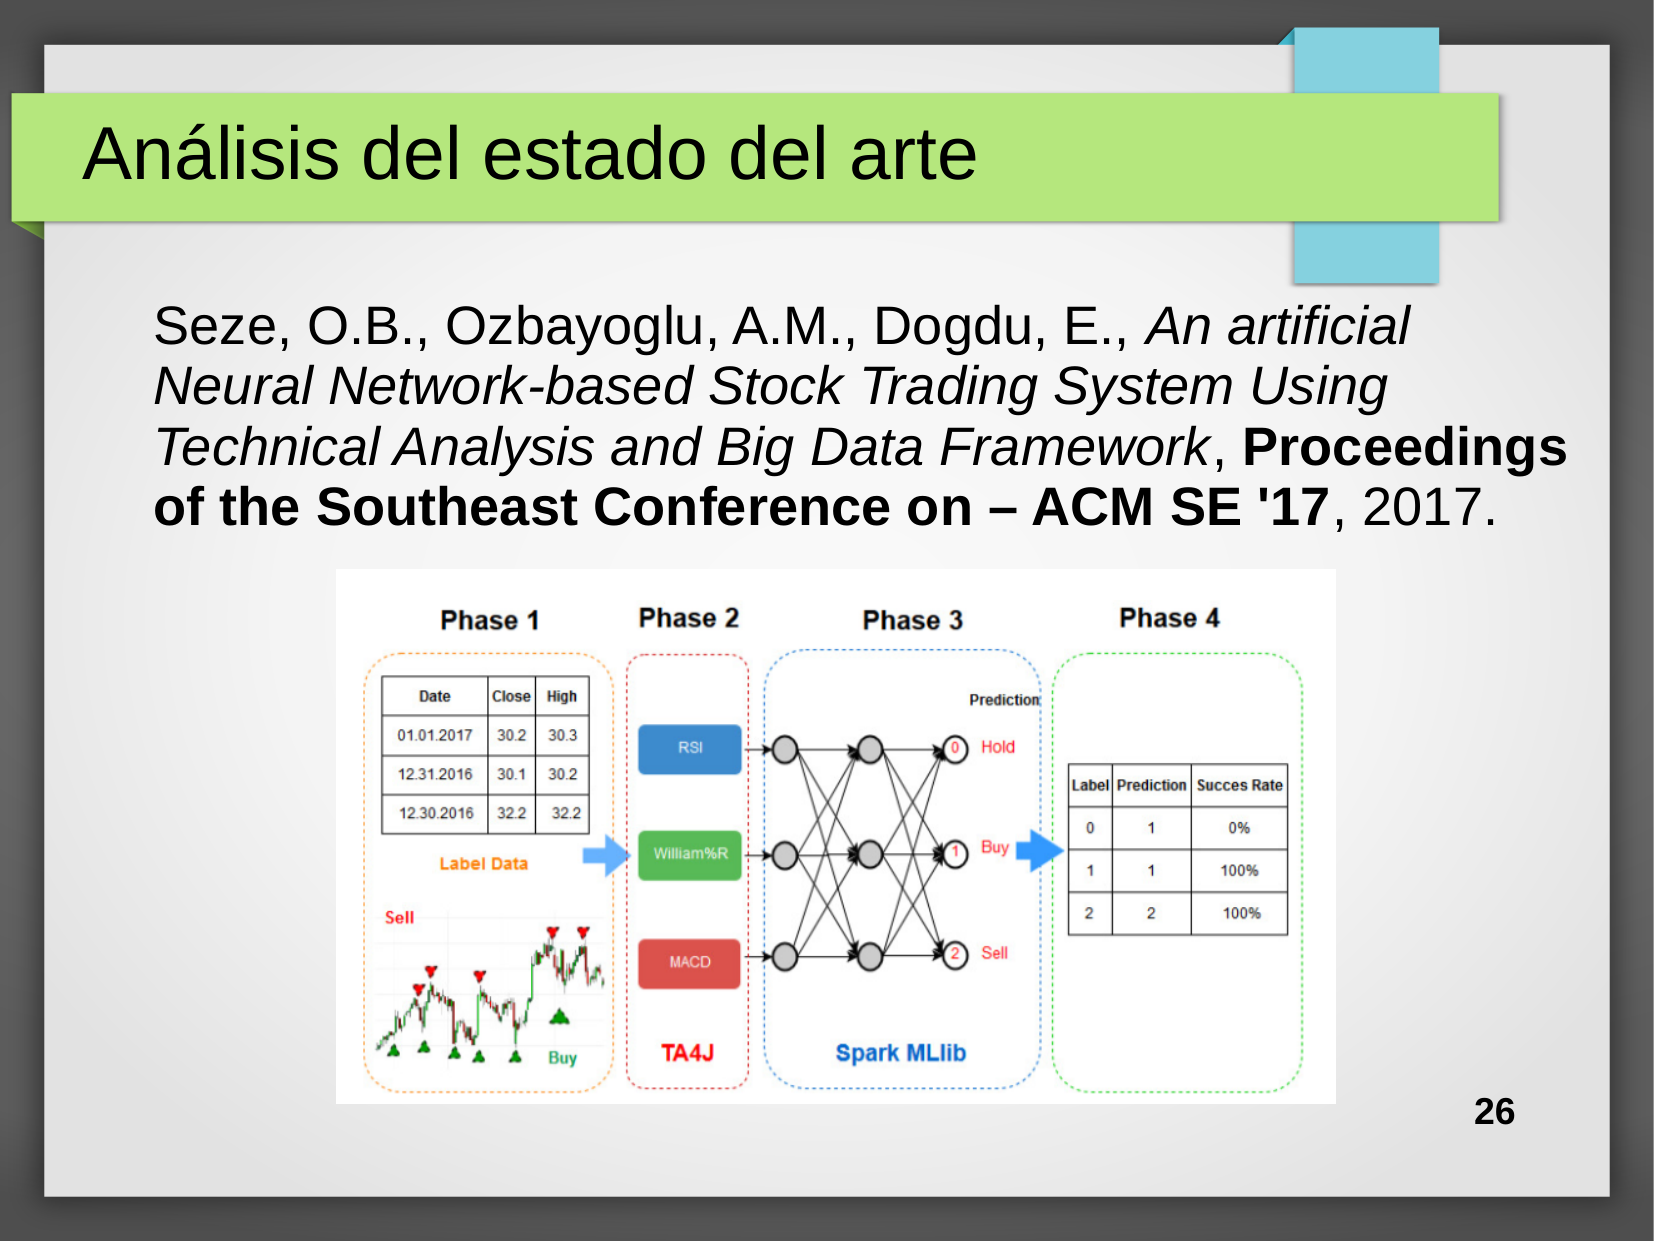

# Análisis del estado del arte
Seze, O.B., Ozbayoglu, A.M., Dogdu, E., An artificial Neural Network-based Stock Trading System Using Technical Analysis and Big Data Framework, Proceedings of the Southeast Conference on – ACM SE '17, 2017.